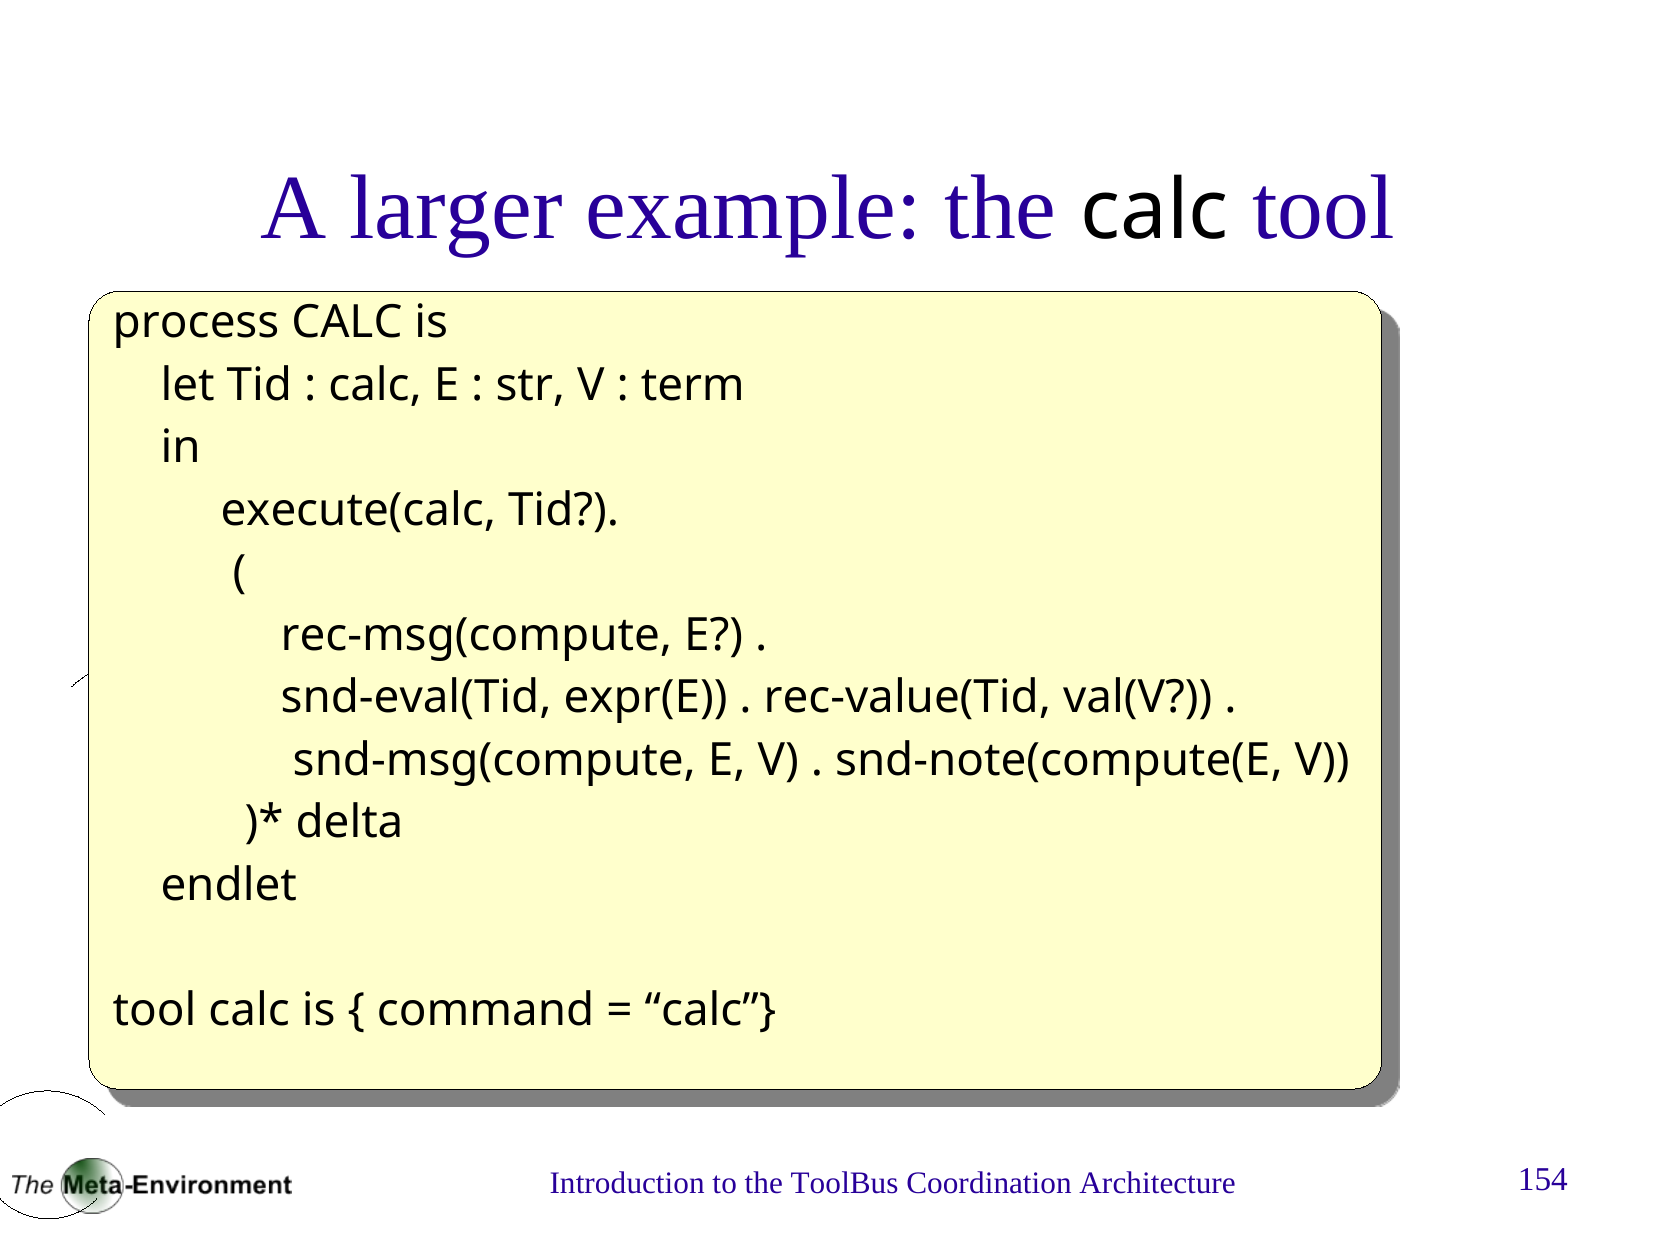

# A larger example: the calc tool
process CALC is
 let Tid : calc, E : str, V : term
 in
 execute(calc, Tid?).
 (
 rec-msg(compute, E?) .
 snd-eval(Tid, expr(E)) . rec-value(Tid, val(V?)) .
 snd-msg(compute, E, V) . snd-note(compute(E, V))
 )* delta
 endlet
tool calc is { command = “calc”}